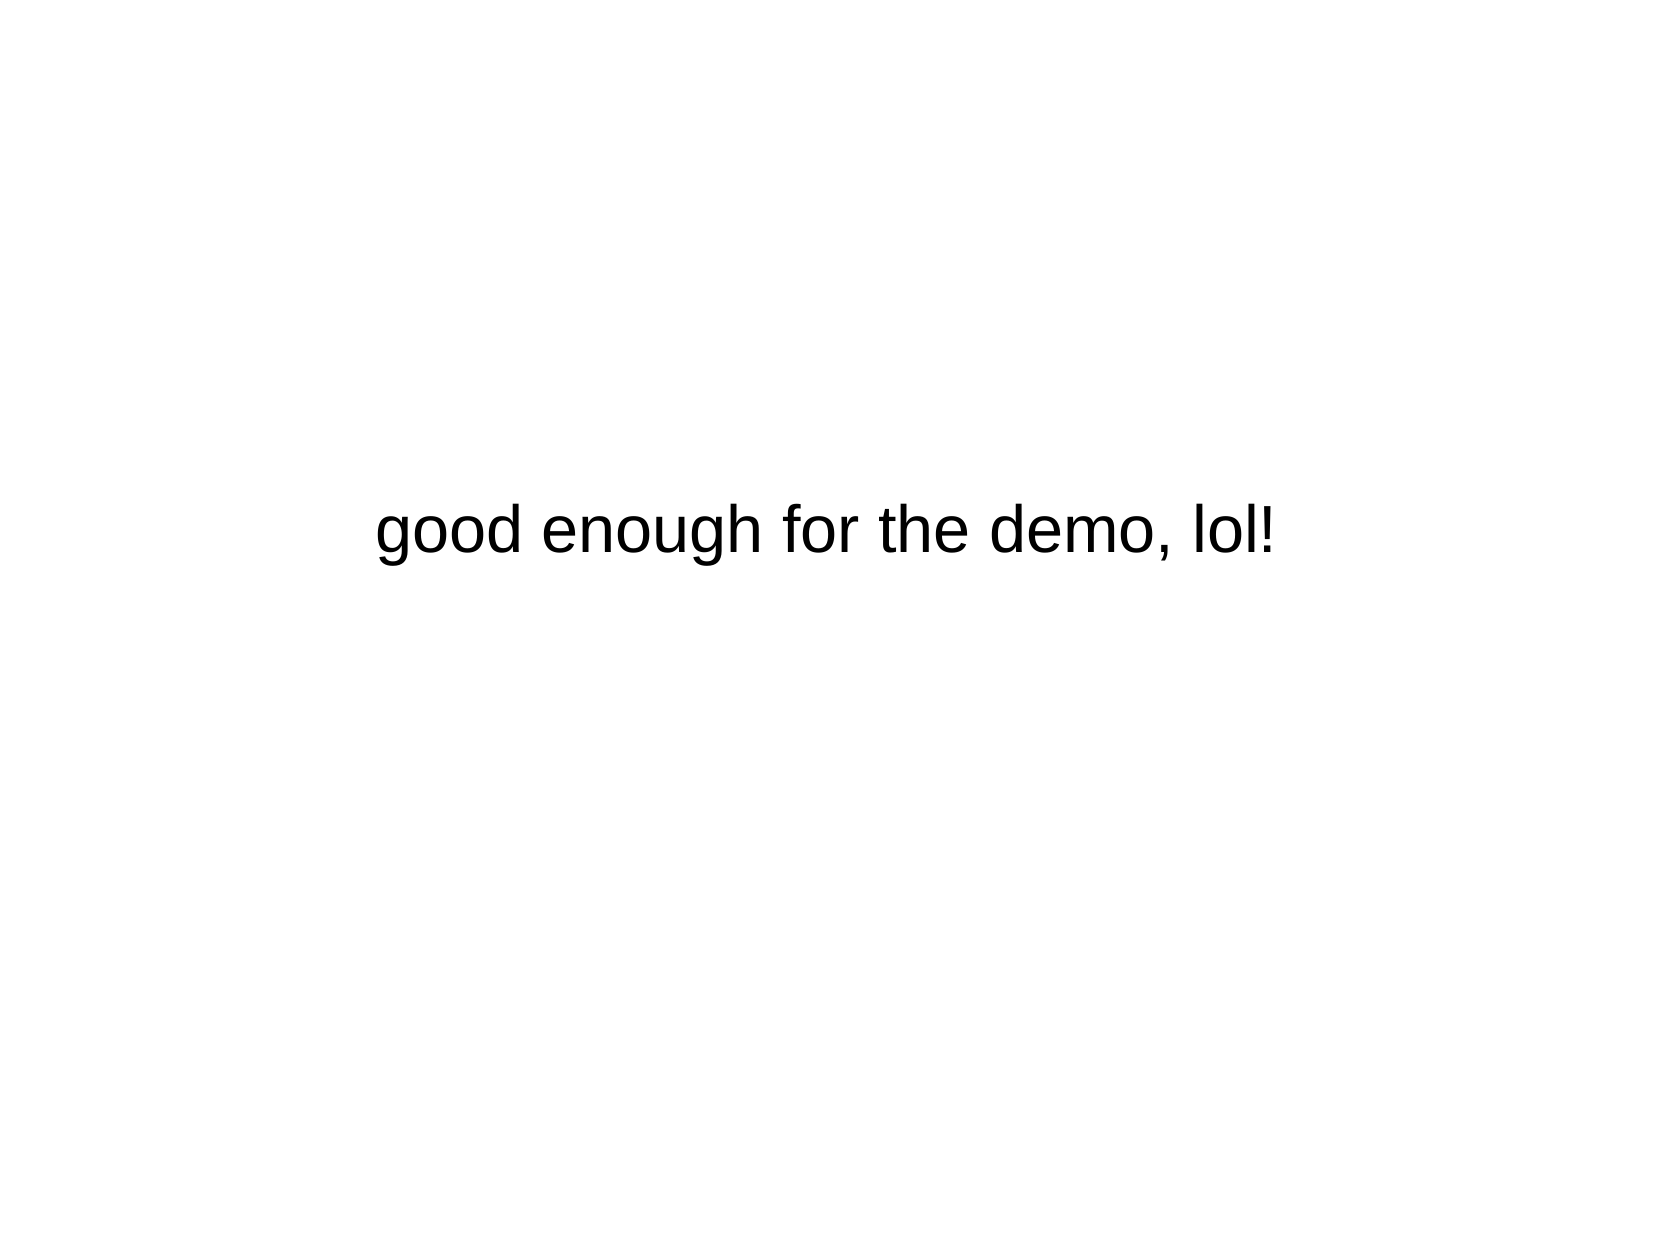

# good enough for the demo, lol!